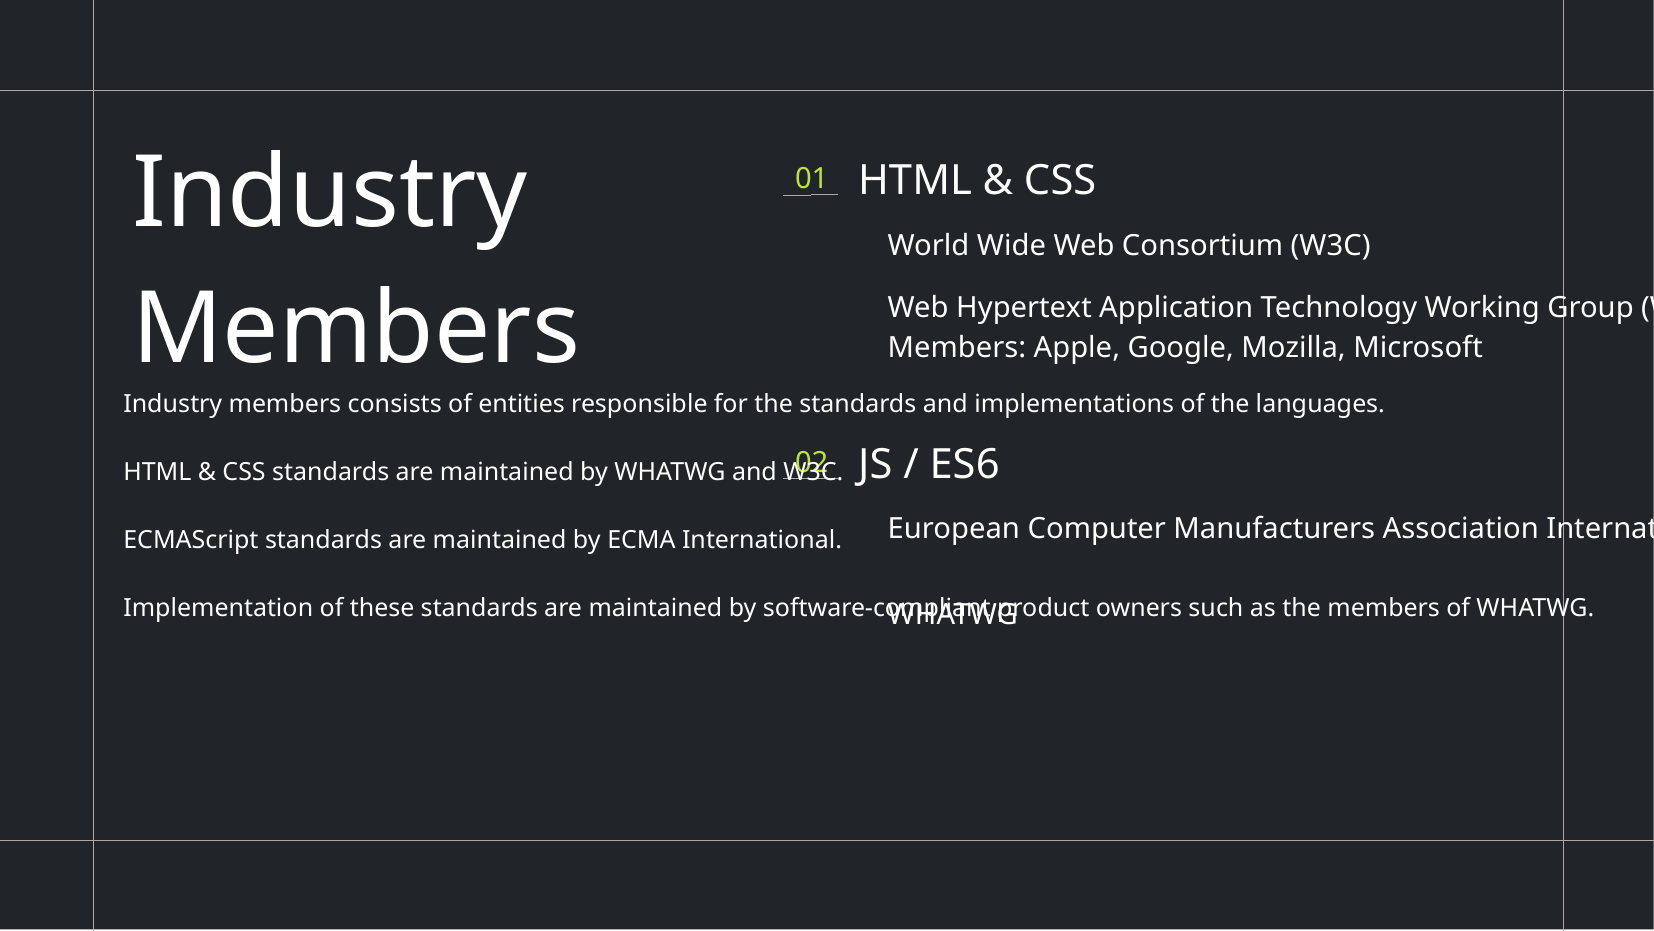

Industry
Members
HTML & CSS
01
World Wide Web Consortium (W3C)
Web Hypertext Application Technology Working Group (WHATWG)
Members: Apple, Google, Mozilla, Microsoft
Industry members consists of entities responsible for the standards and implementations of the languages.
HTML & CSS standards are maintained by WHATWG and W3C.
ECMAScript standards are maintained by ECMA International.
Implementation of these standards are maintained by software-compliant product owners such as the members of WHATWG.
JS / ES6
02
European Computer Manufacturers Association International (ECMA International)
WHATWG